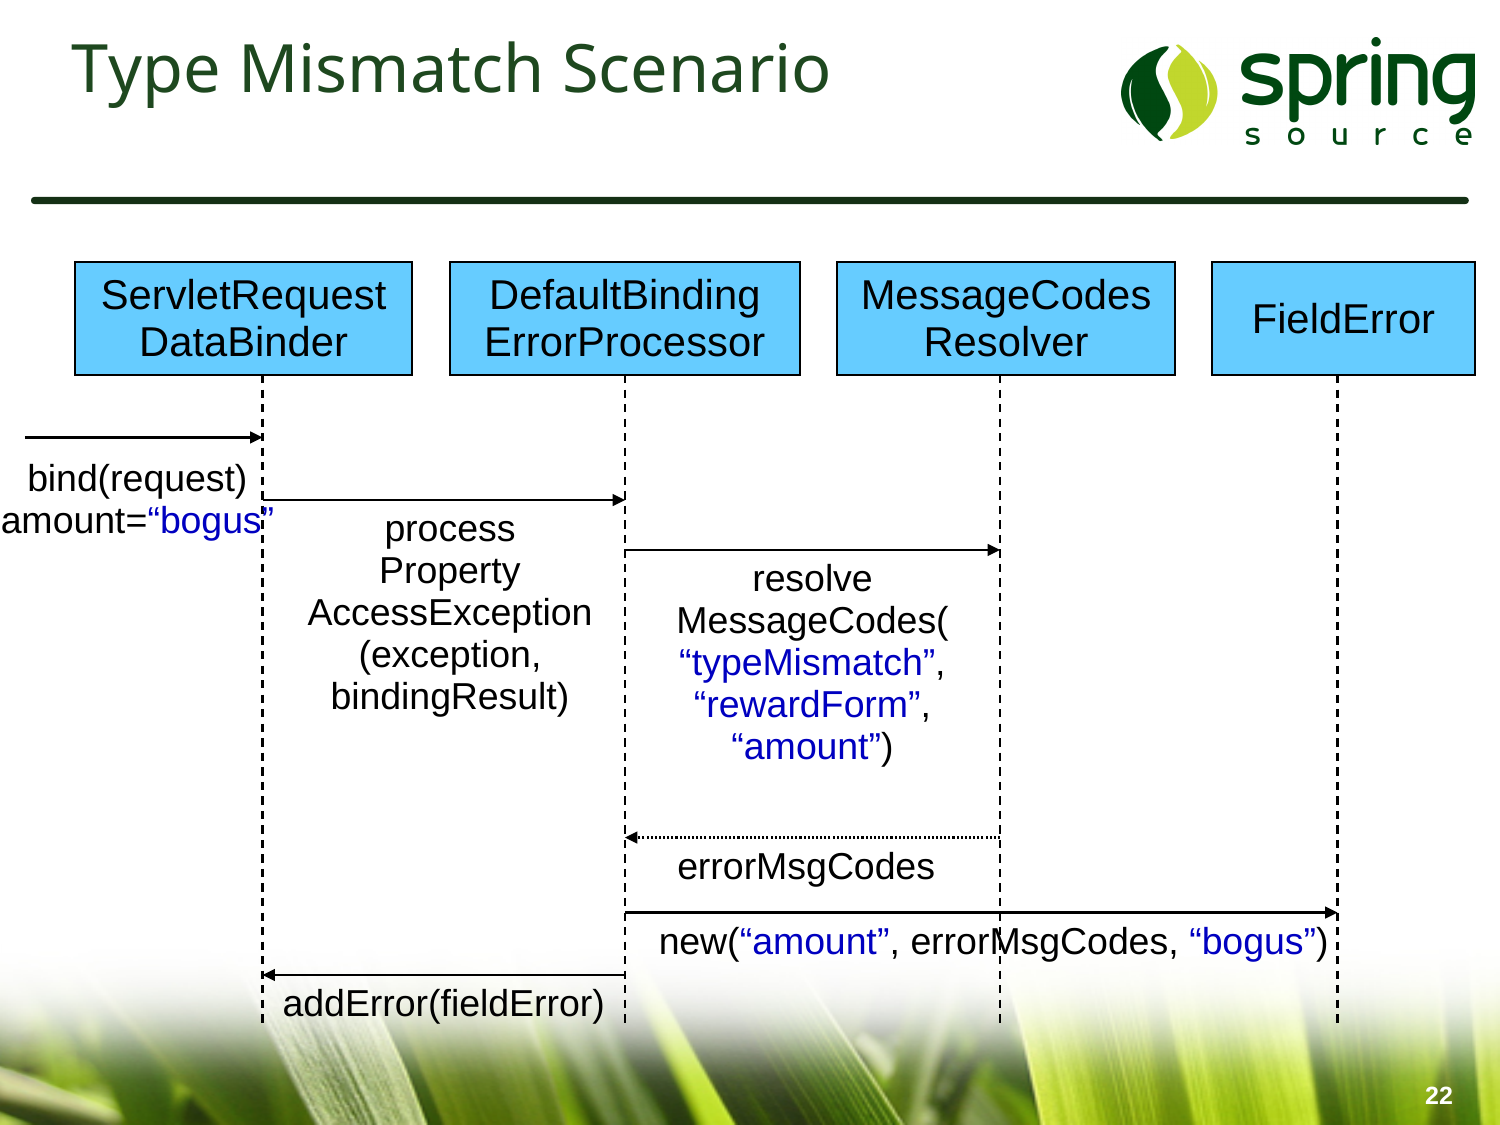

# Type Mismatch Scenario
ServletRequestDataBinder
DefaultBinding
ErrorProcessor
MessageCodes
Resolver
FieldError
bind(request)
amount=“bogus”
process
Property
AccessException
(exception,
bindingResult)
resolve
MessageCodes(
“typeMismatch”,
“rewardForm”,
“amount”)
errorMsgCodes
new(“amount”, errorMsgCodes, “bogus”)
addError(fieldError)